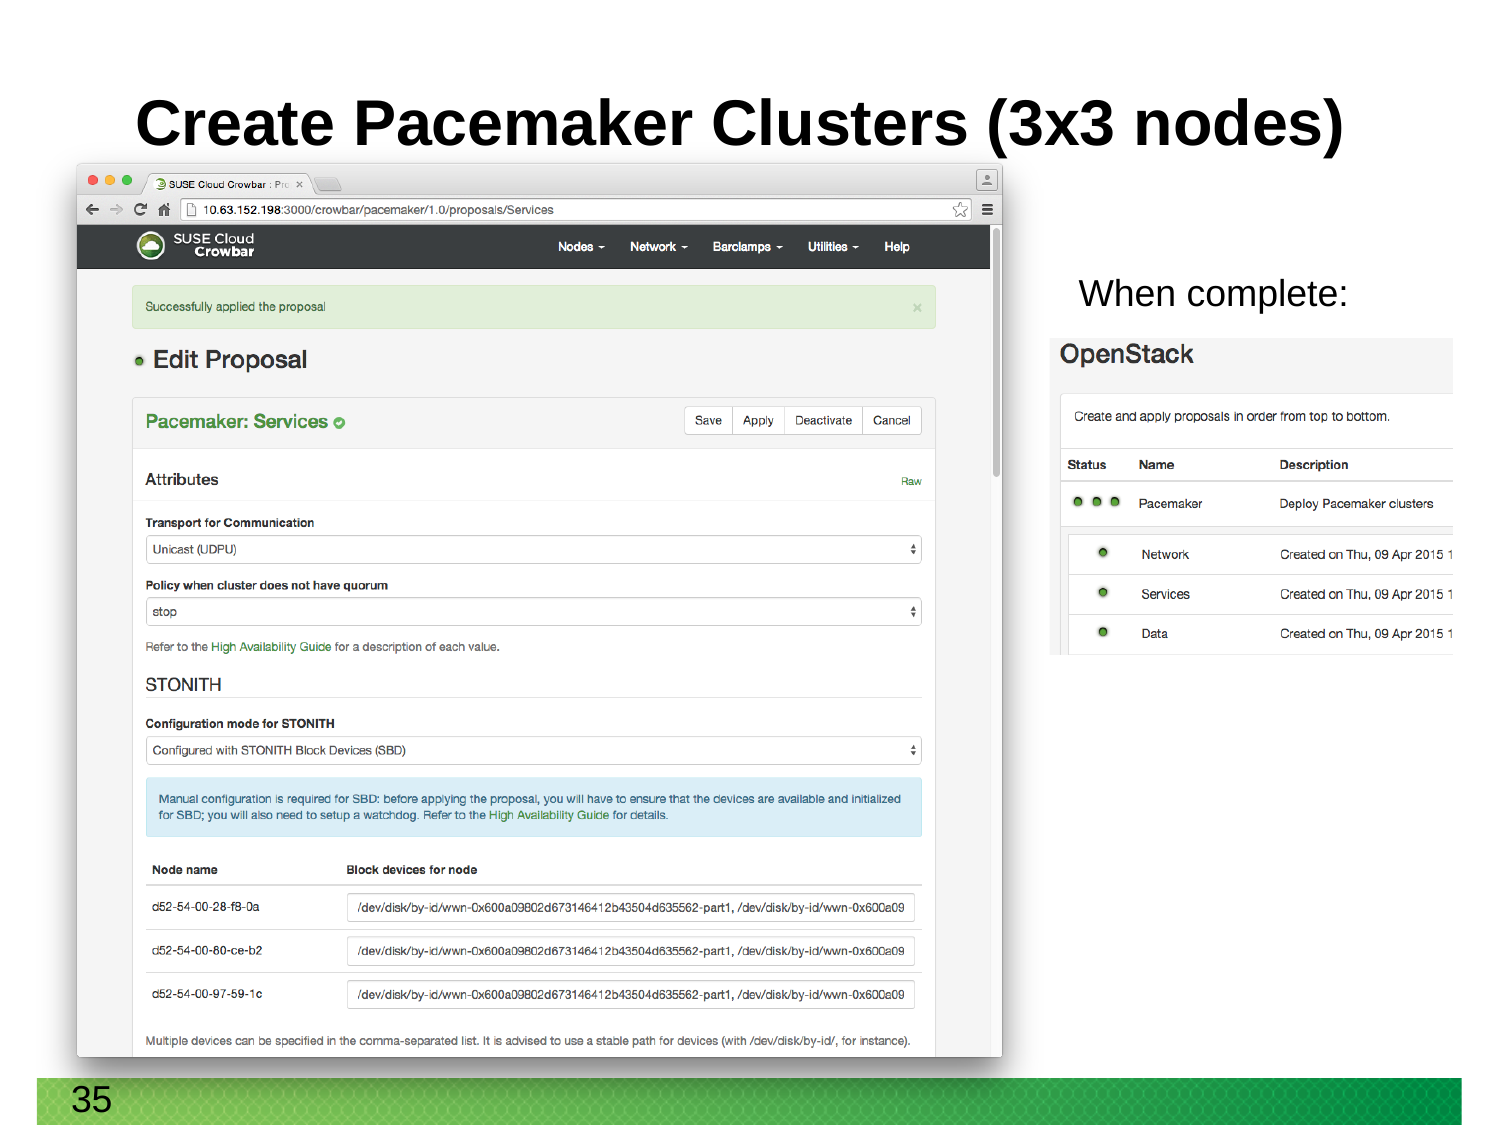

# Create Pacemaker Clusters (3x3 nodes)
When complete: